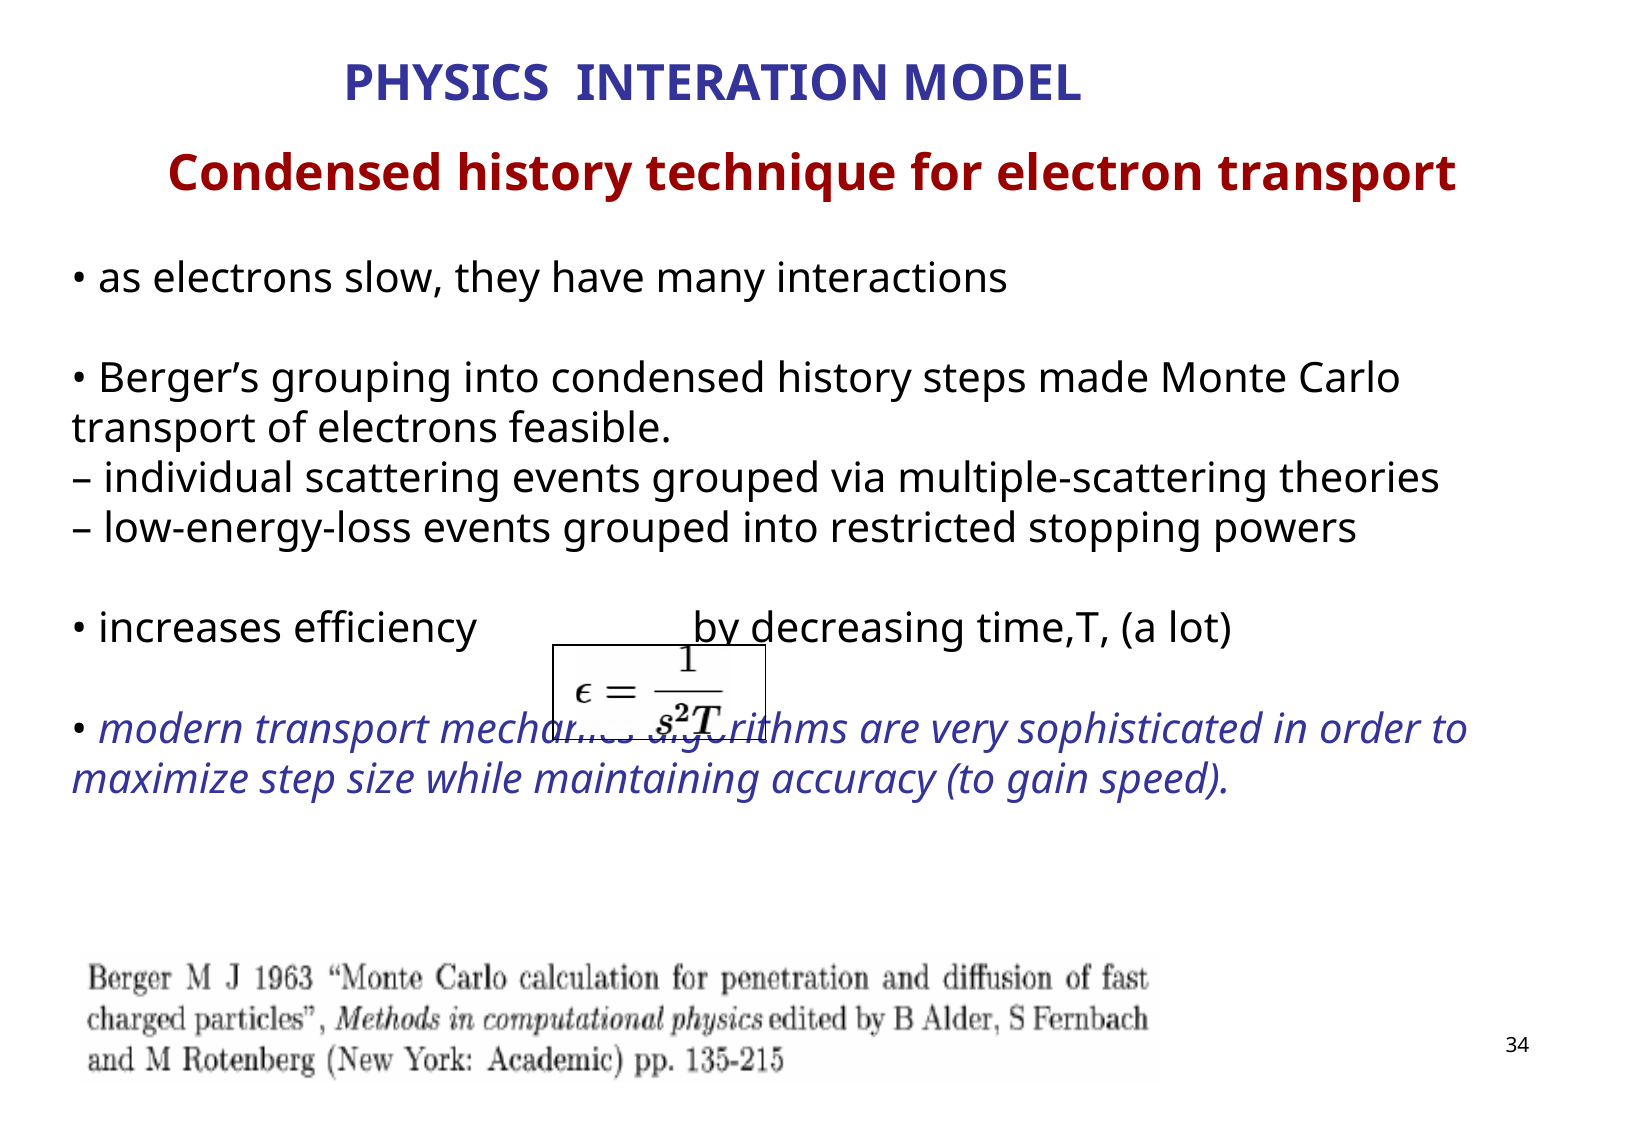

PHYSICS INTERATION MODEL
Condensed history technique for electron transport
• as electrons slow, they have many interactions
• Berger’s grouping into condensed history steps made Monte Carlo transport of electrons feasible.
– individual scattering events grouped via multiple-scattering theories
– low-energy-loss events grouped into restricted stopping powers
• increases efficiency by decreasing time,T, (a lot)
• modern transport mechanics algorithms are very sophisticated in order to maximize step size while maintaining accuracy (to gain speed).
34